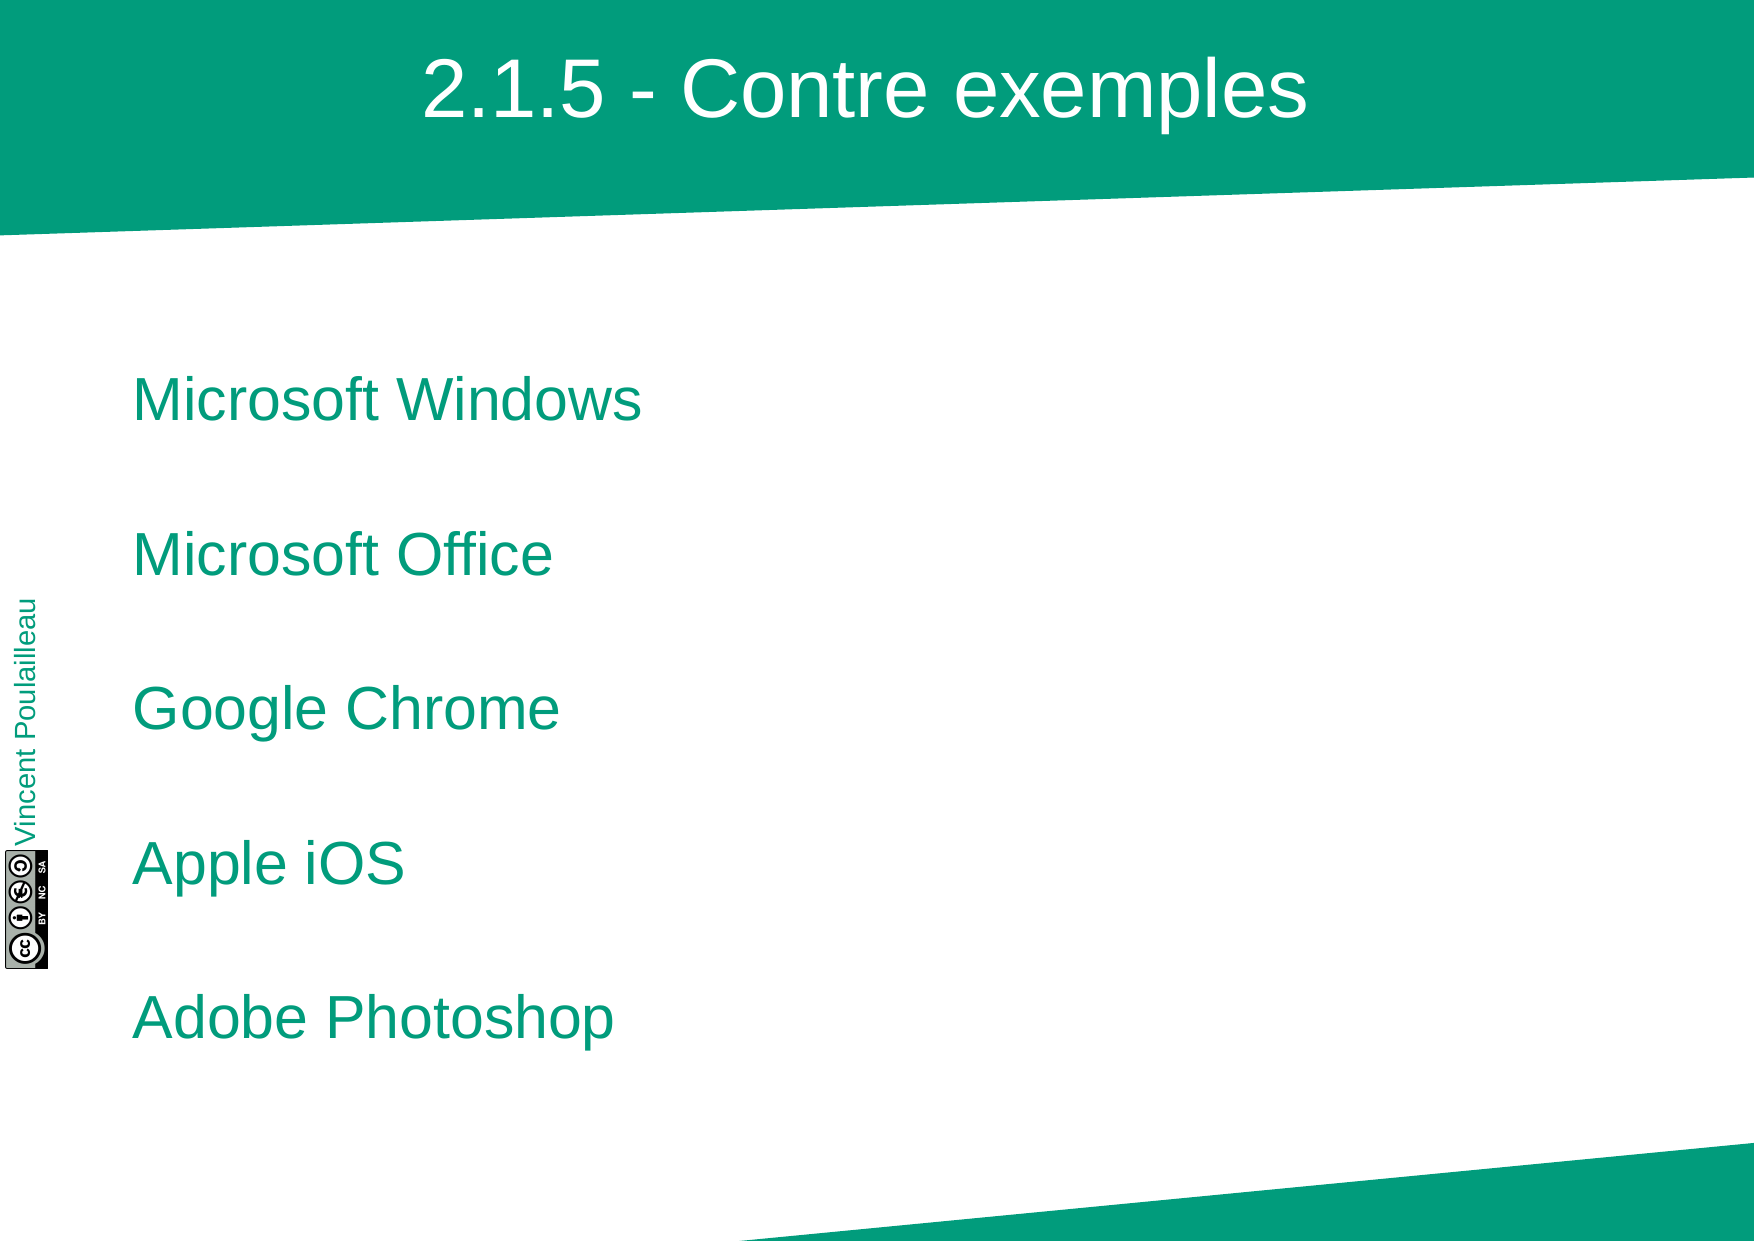

2.1.5 - Contre exemples
Microsoft Windows
Microsoft Office
Google Chrome
Apple iOS
Adobe Photoshop
© 2019 Vincent Poulailleau